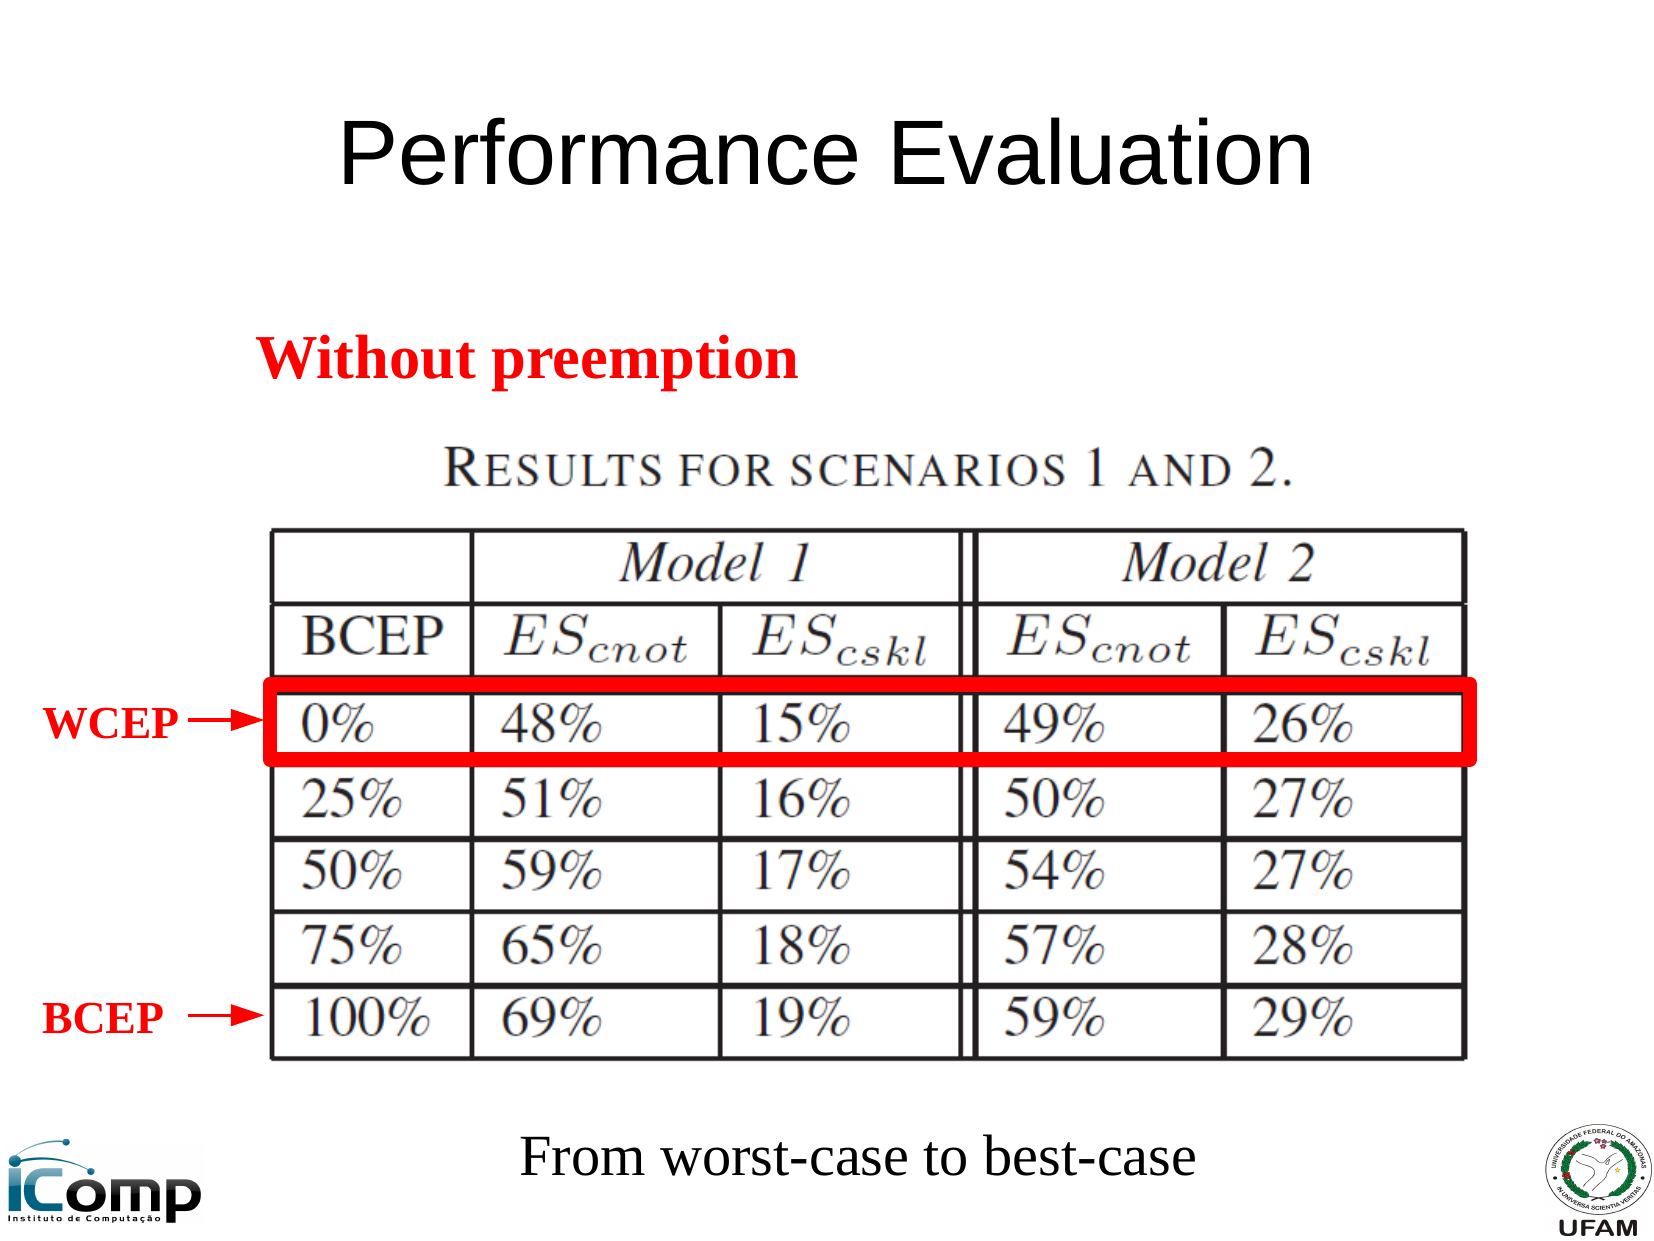

# Performance Evaluation
Without preemption
WCEP
BCEP
From worst-case to best-case